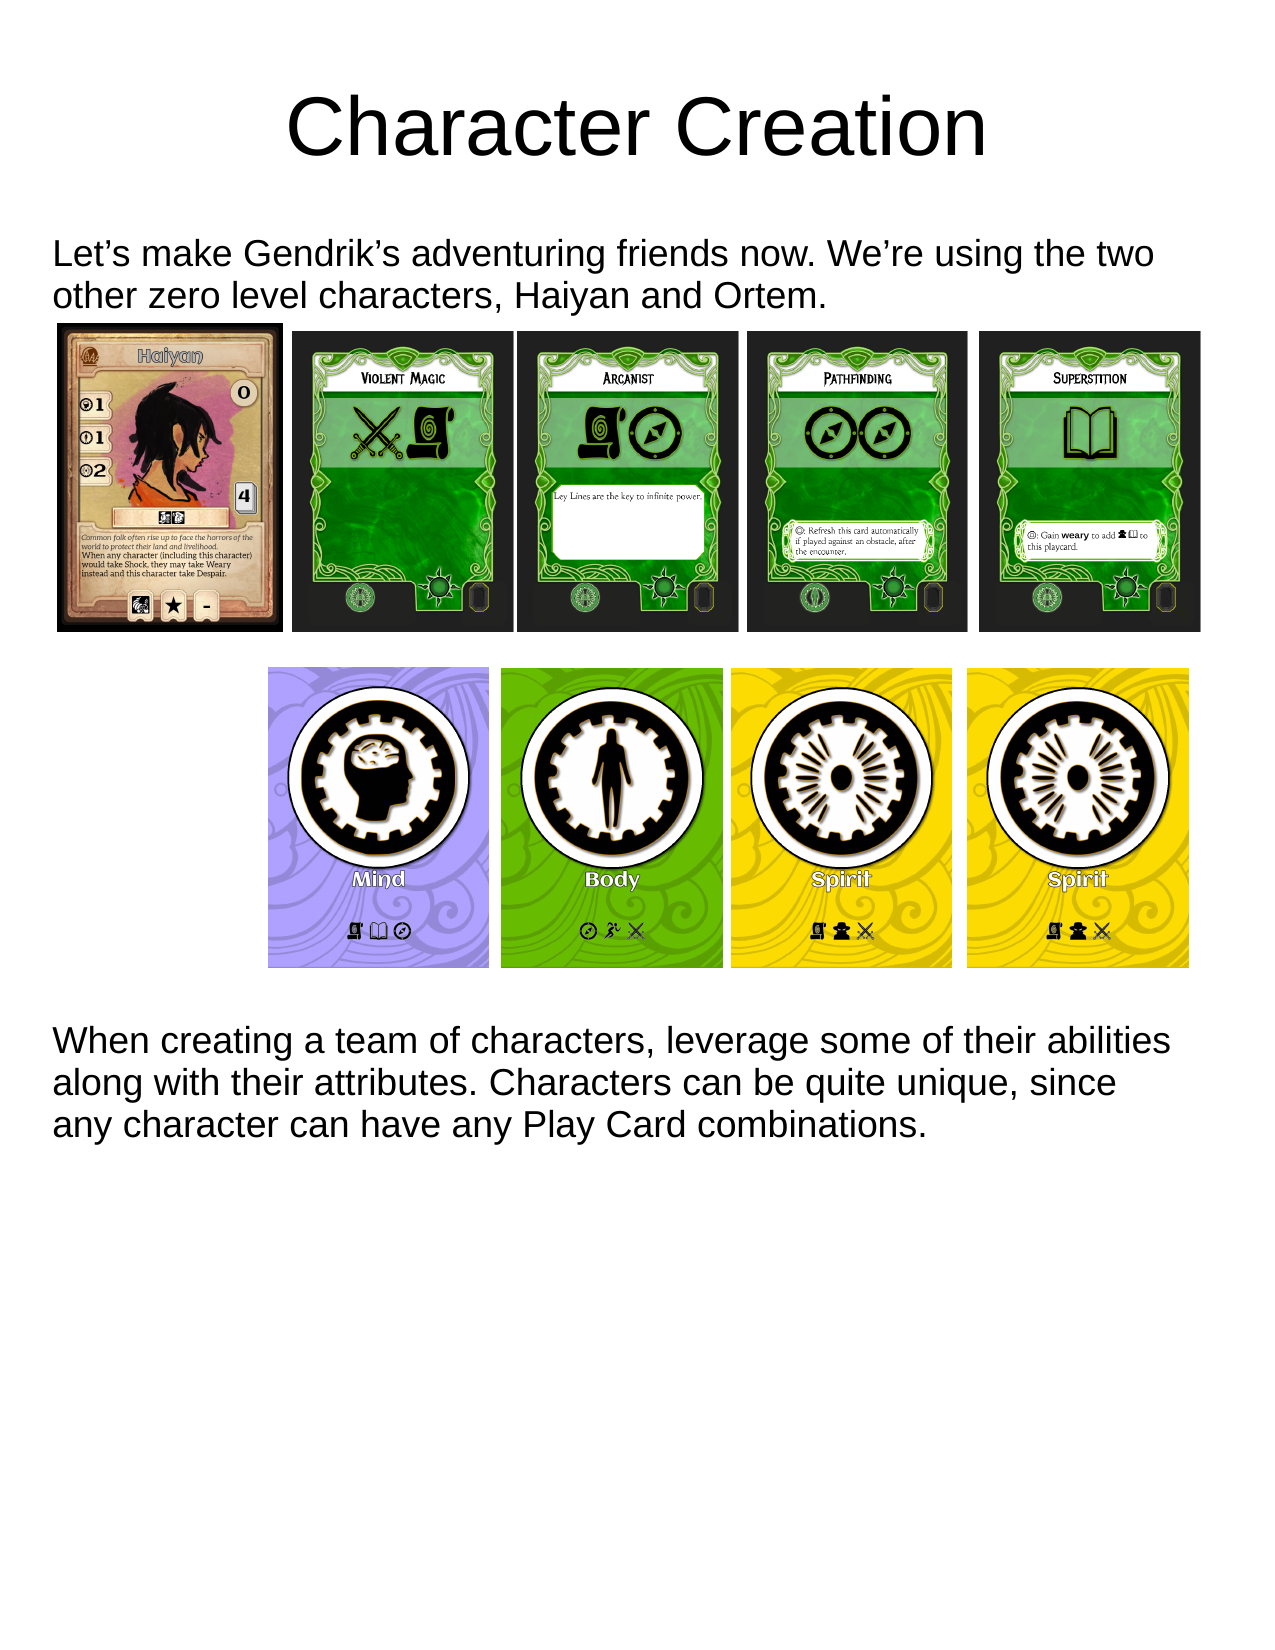

# Character Creation
Let’s make Gendrik’s adventuring friends now. We’re using the two other zero level characters, Haiyan and Ortem.
When creating a team of characters, leverage some of their abilities along with their attributes. Characters can be quite unique, since any character can have any Play Card combinations.